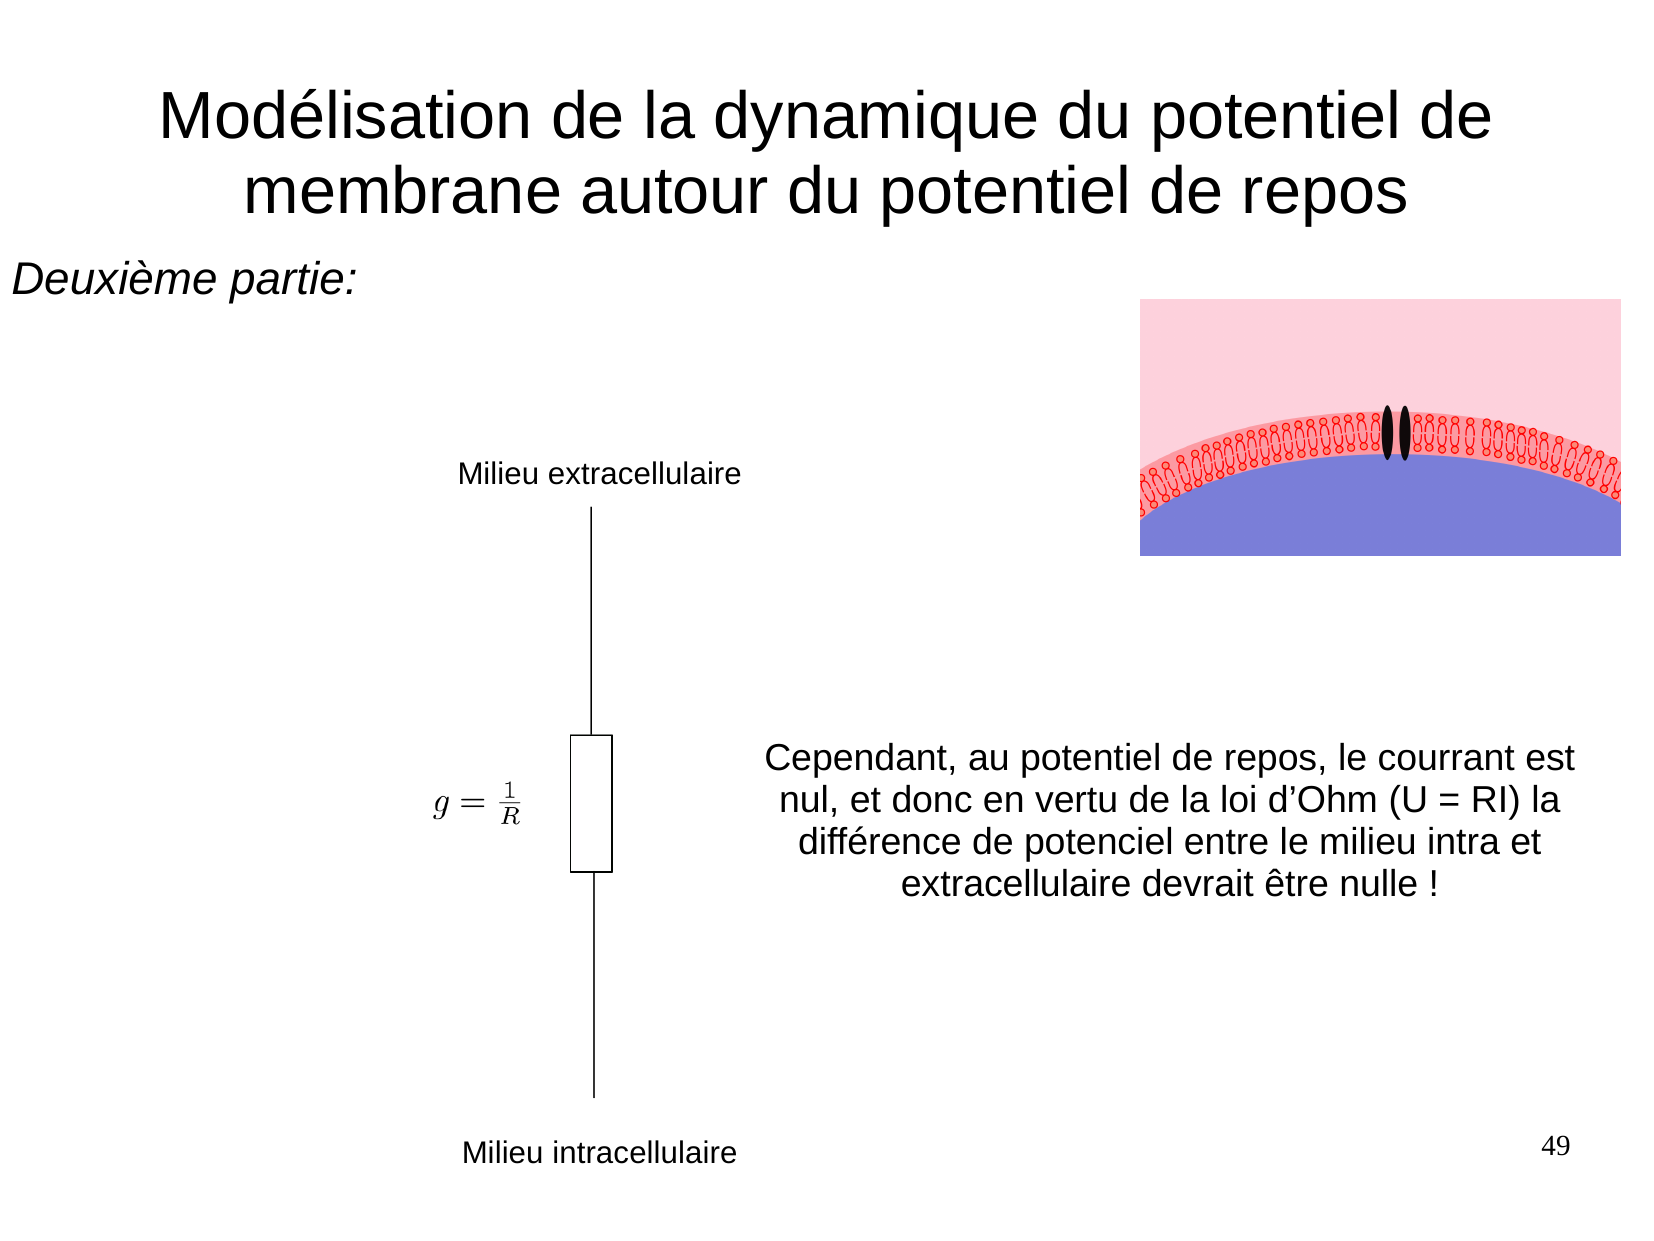

# Modélisation de la dynamique du potentiel de membrane autour du potentiel de repos
Deuxième partie:
Milieu extracellulaire
Cependant, au potentiel de repos, le courrant est nul, et donc en vertu de la loi d’Ohm (U = RI) la différence de potenciel entre le milieu intra et extracellulaire devrait être nulle !
Milieu intracellulaire
49